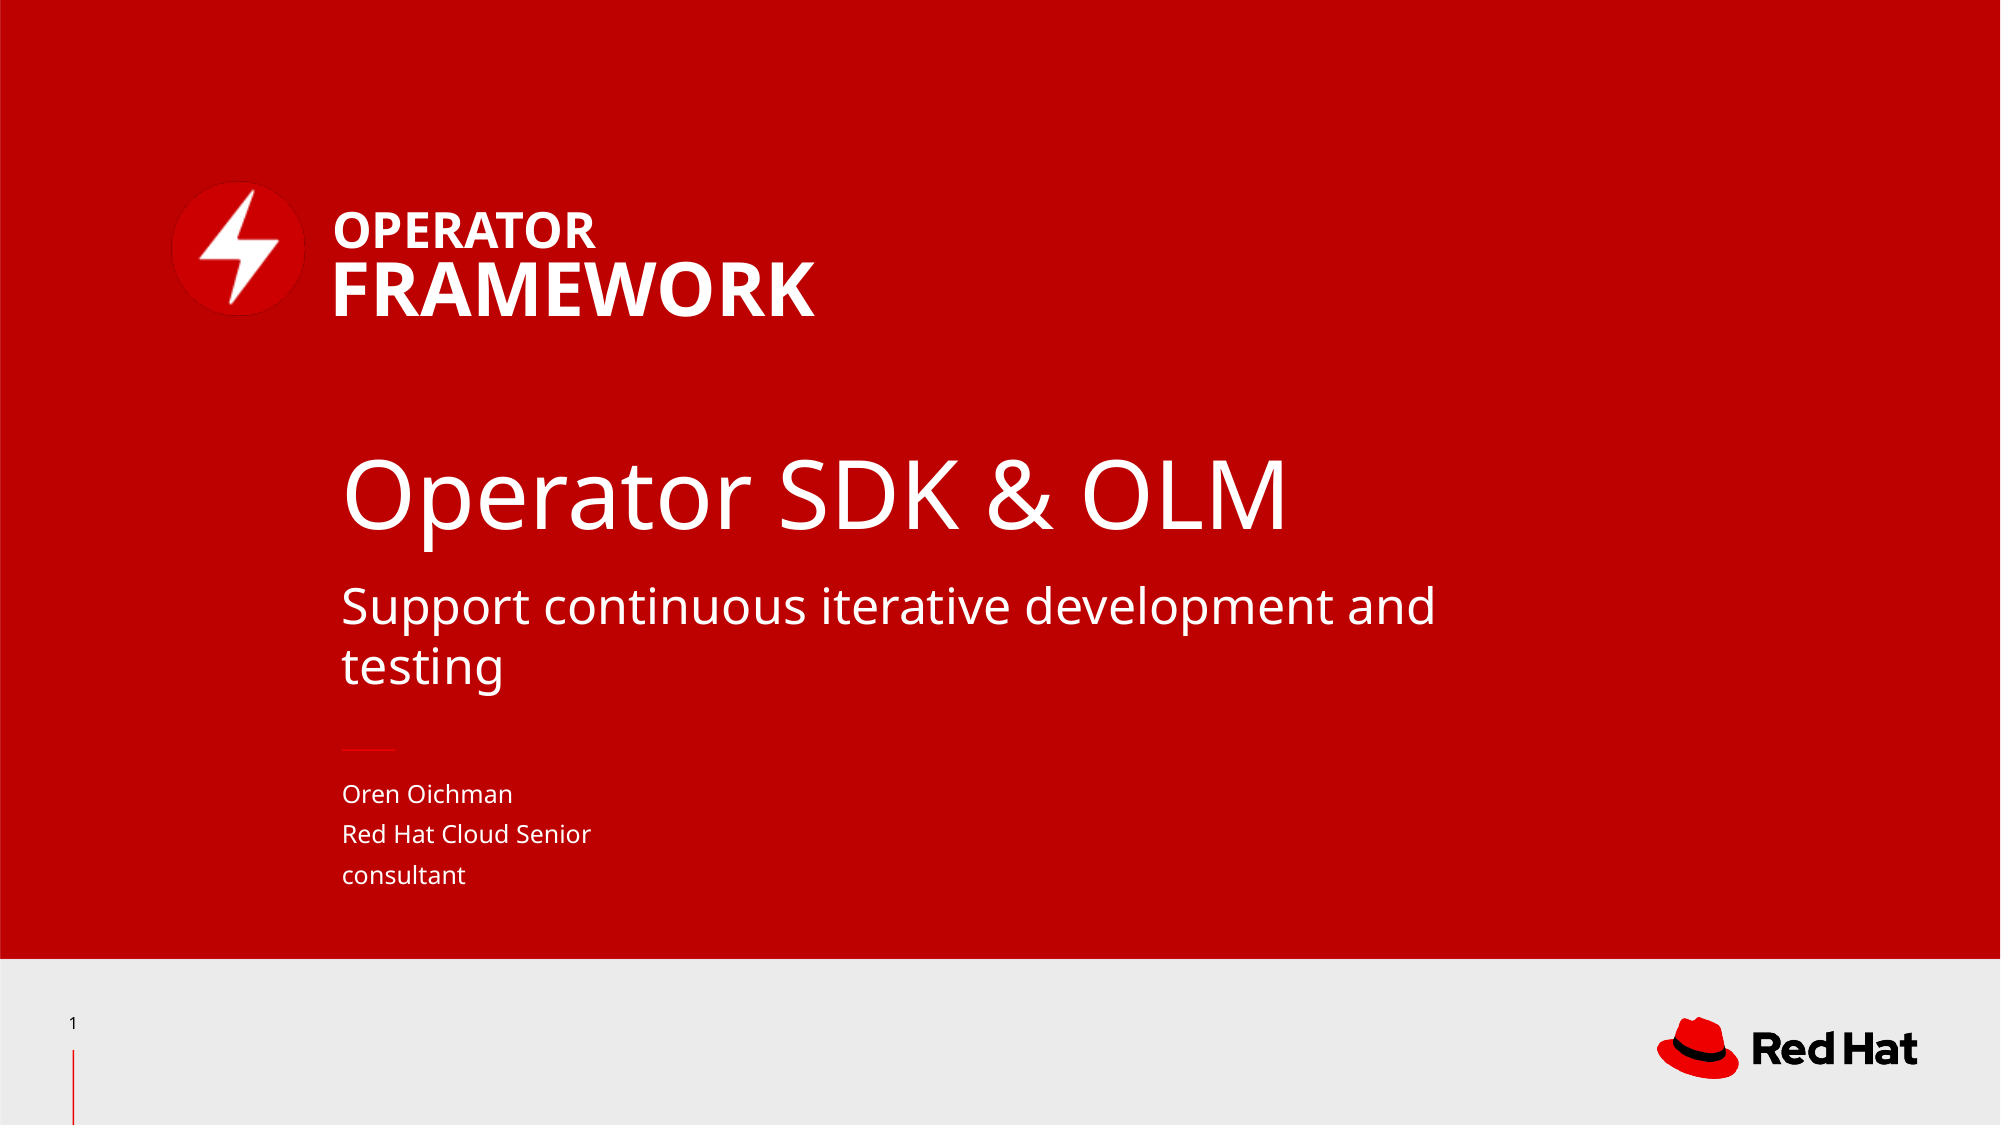

OPERATOR
FRAMEWORK
Operator SDK & OLM
# Support continuous iterative development and testing
Oren Oichman
Red Hat Cloud Senior consultant